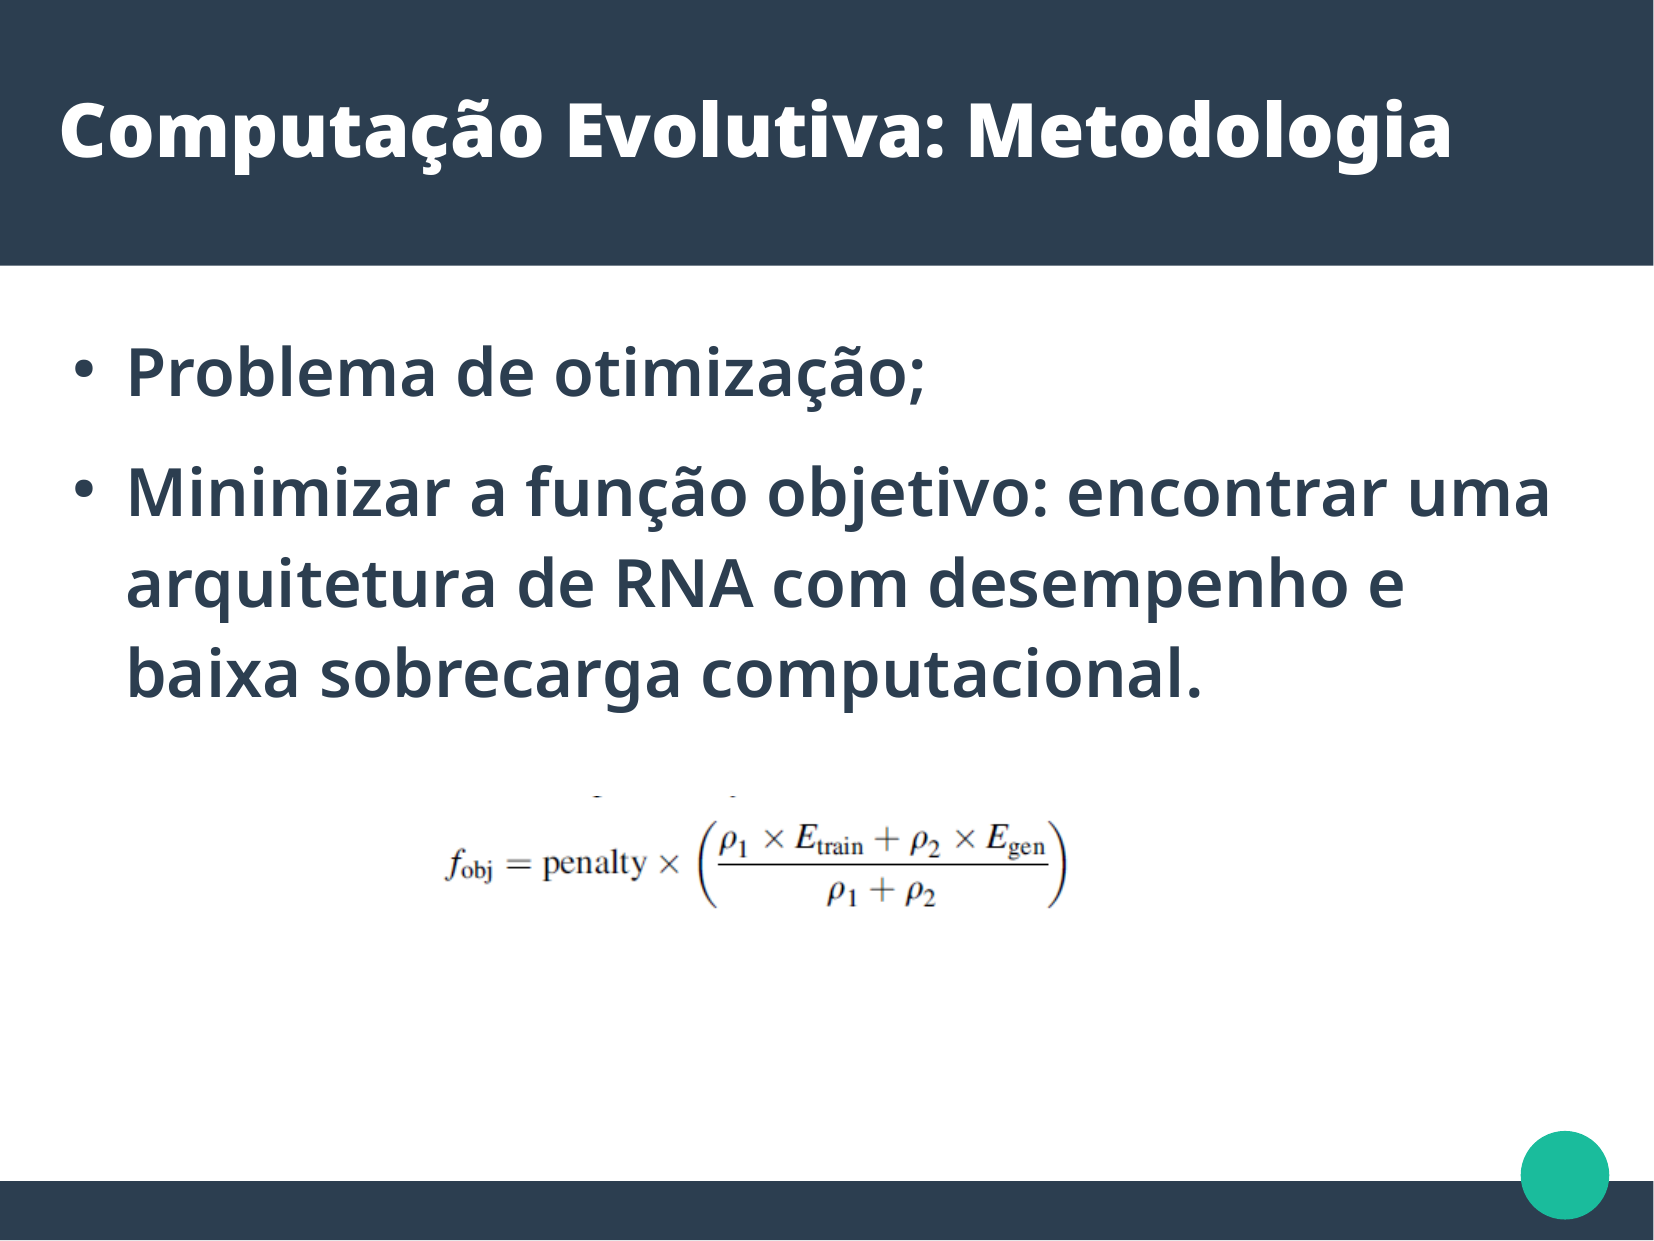

# Computação Evolutiva: Metodologia
Problema de otimização;
Minimizar a função objetivo: encontrar uma arquitetura de RNA com desempenho e baixa sobrecarga computacional.